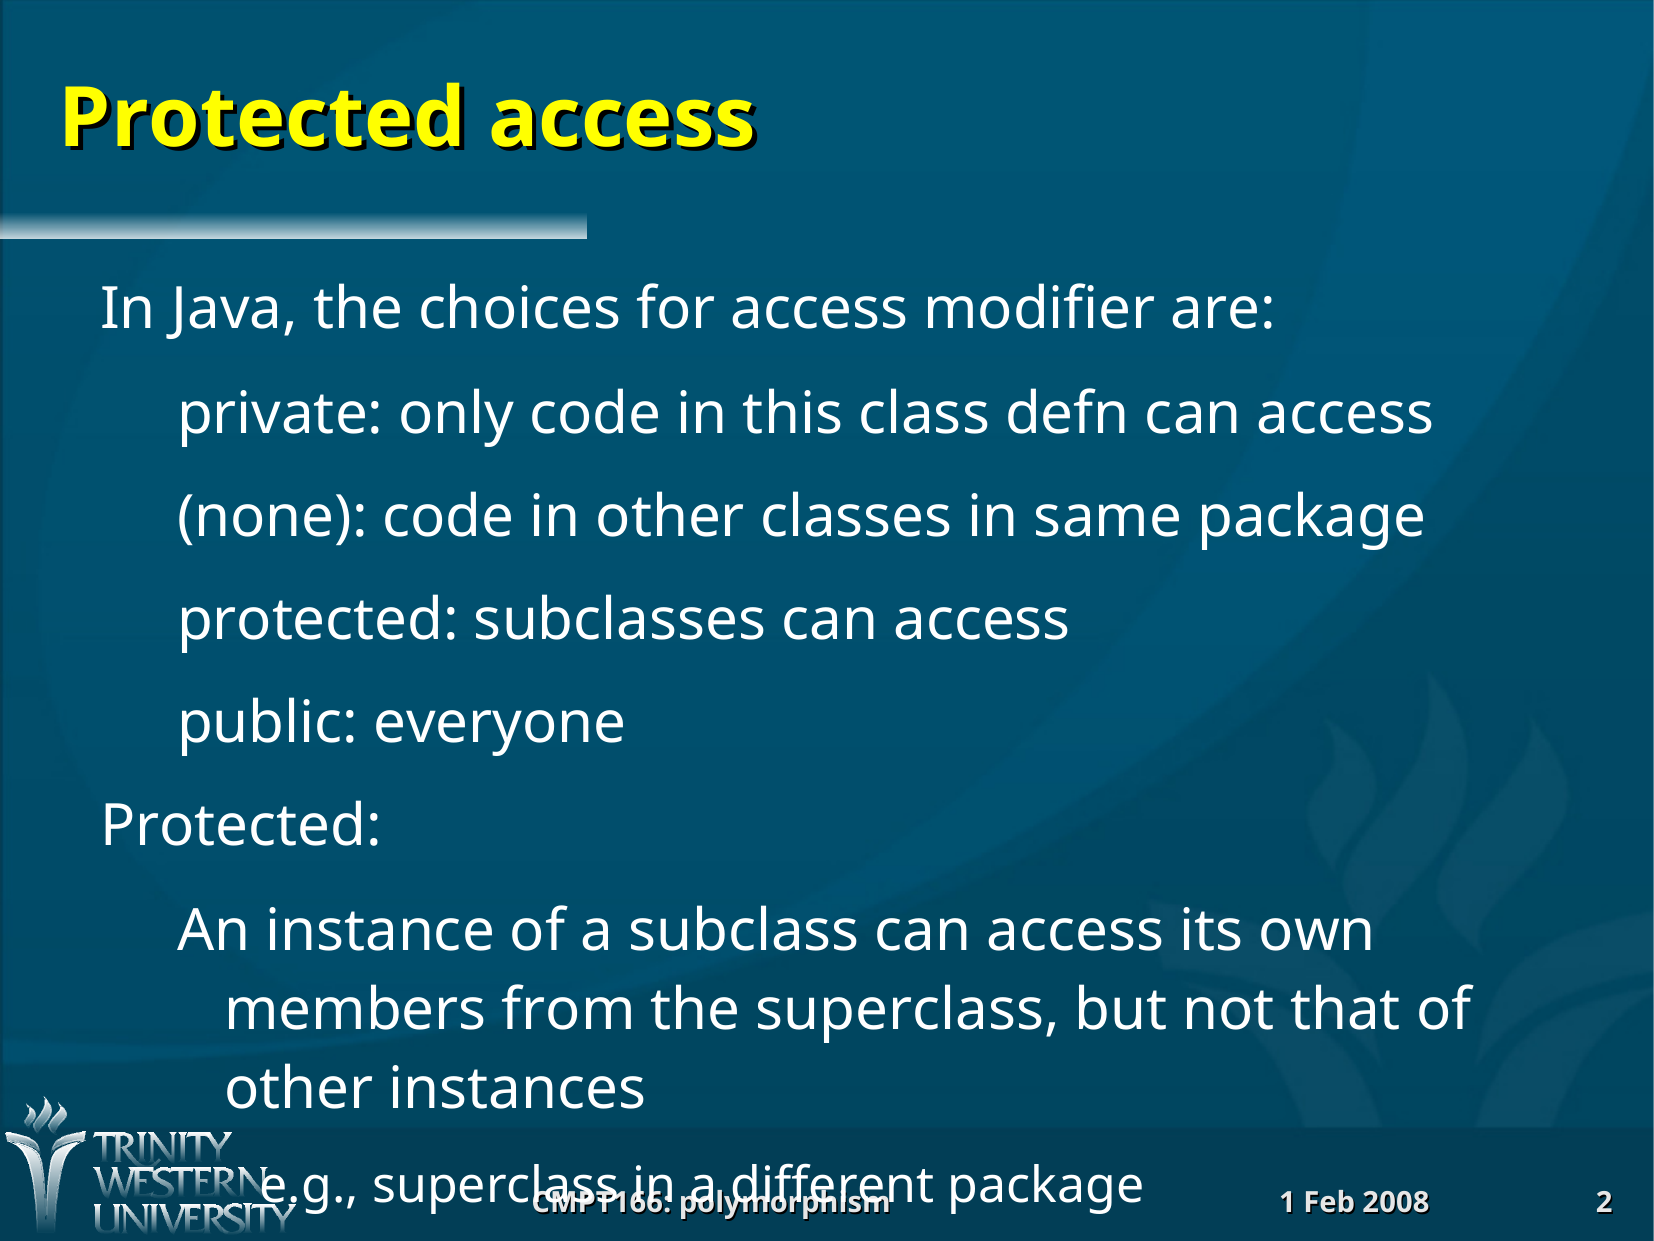

# Protected access
In Java, the choices for access modifier are:
private: only code in this class defn can access
(none): code in other classes in same package
protected: subclasses can access
public: everyone
Protected:
An instance of a subclass can access its own members from the superclass, but not that of other instances
e.g., superclass in a different package
CMPT166: polymorphism
1 Feb 2008
2